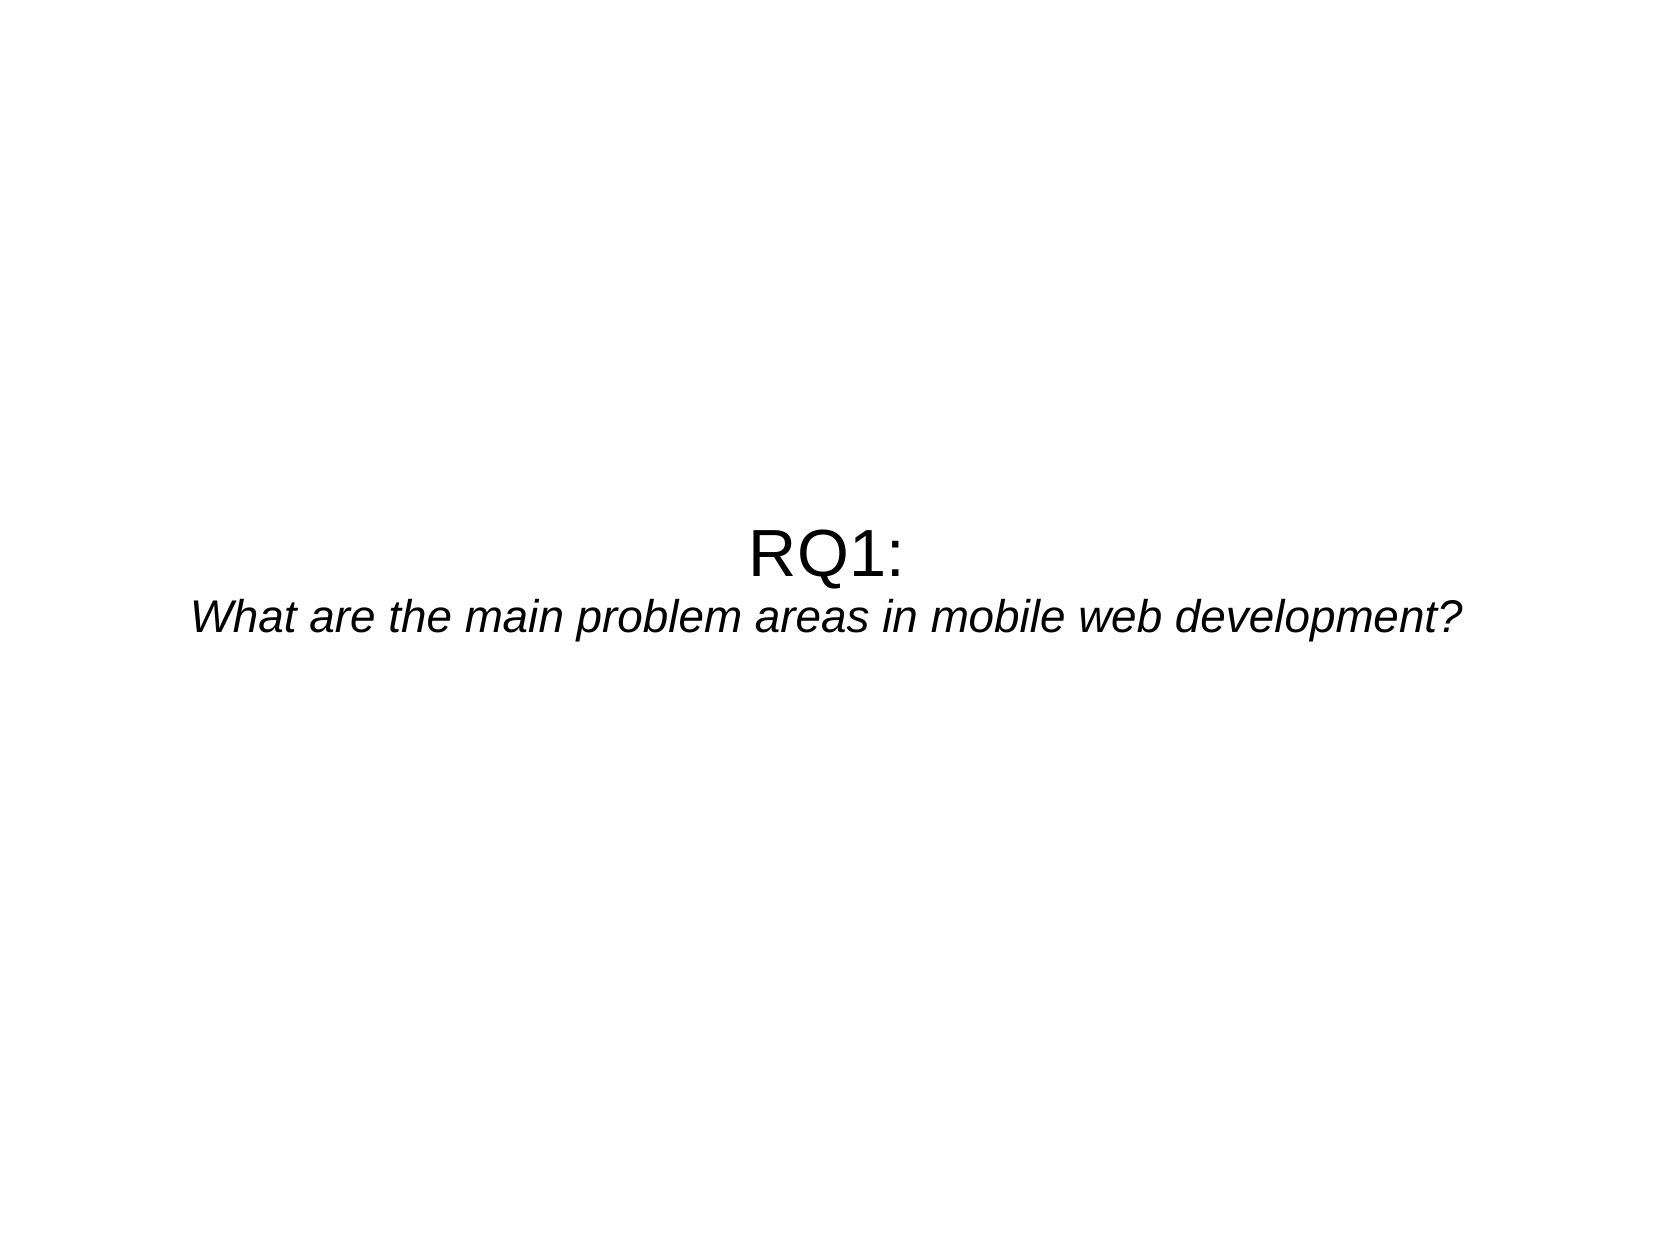

# RQ1:
What are the main problem areas in mobile web development?